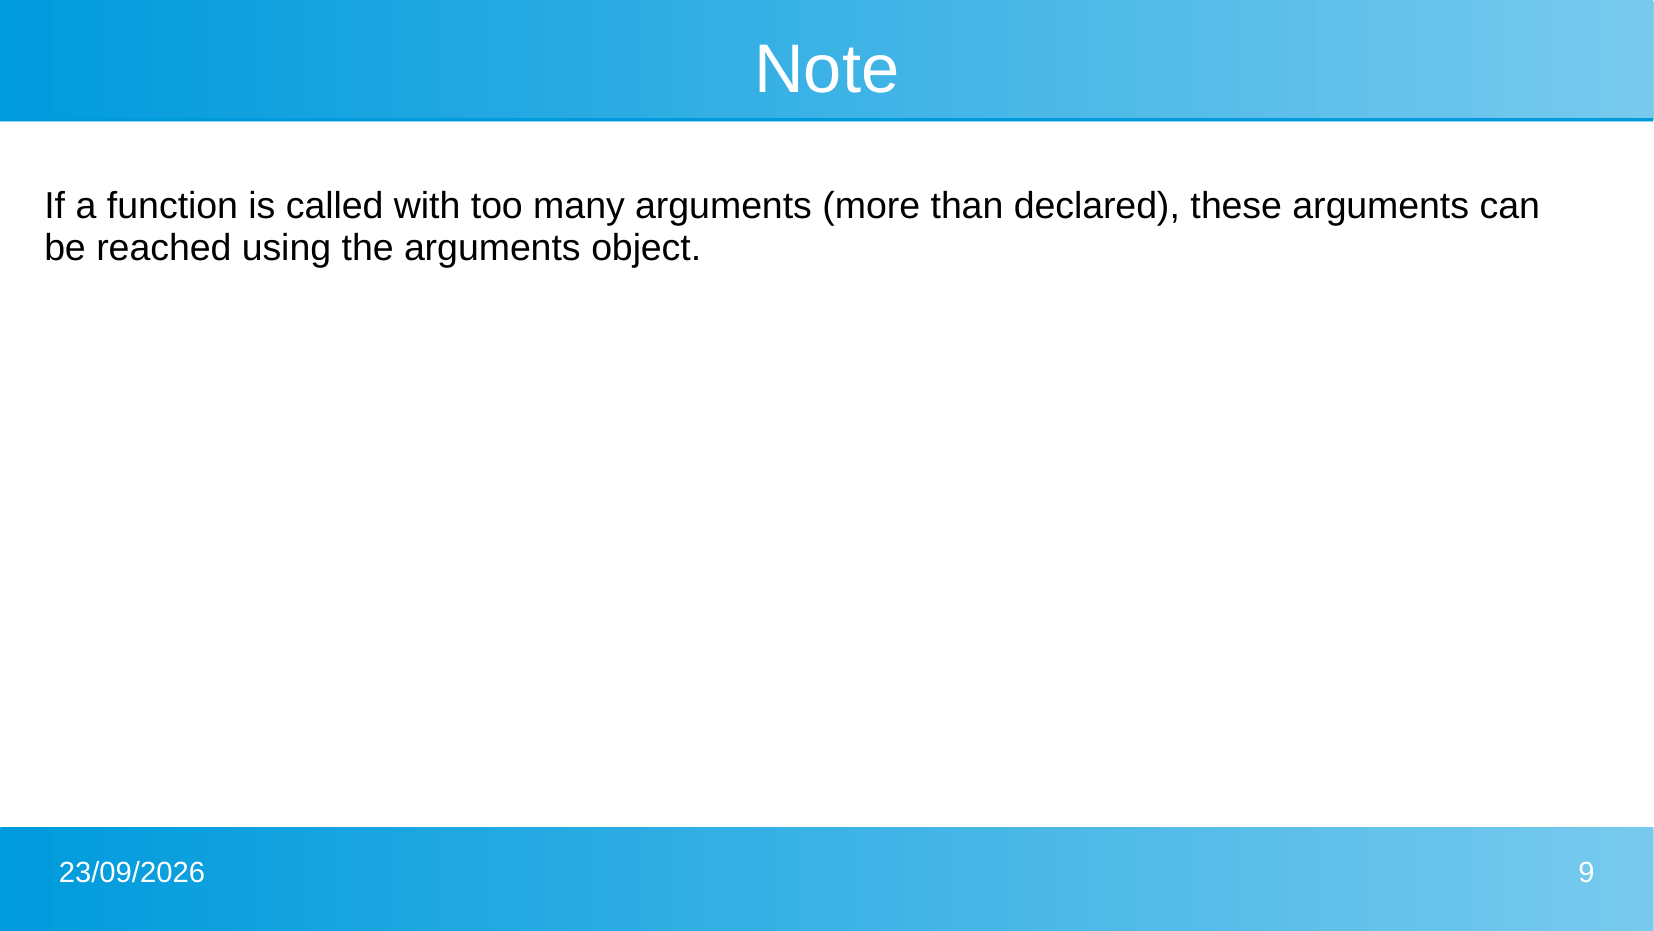

# Note
If a function is called with too many arguments (more than declared), these arguments can be reached using the arguments object.
9